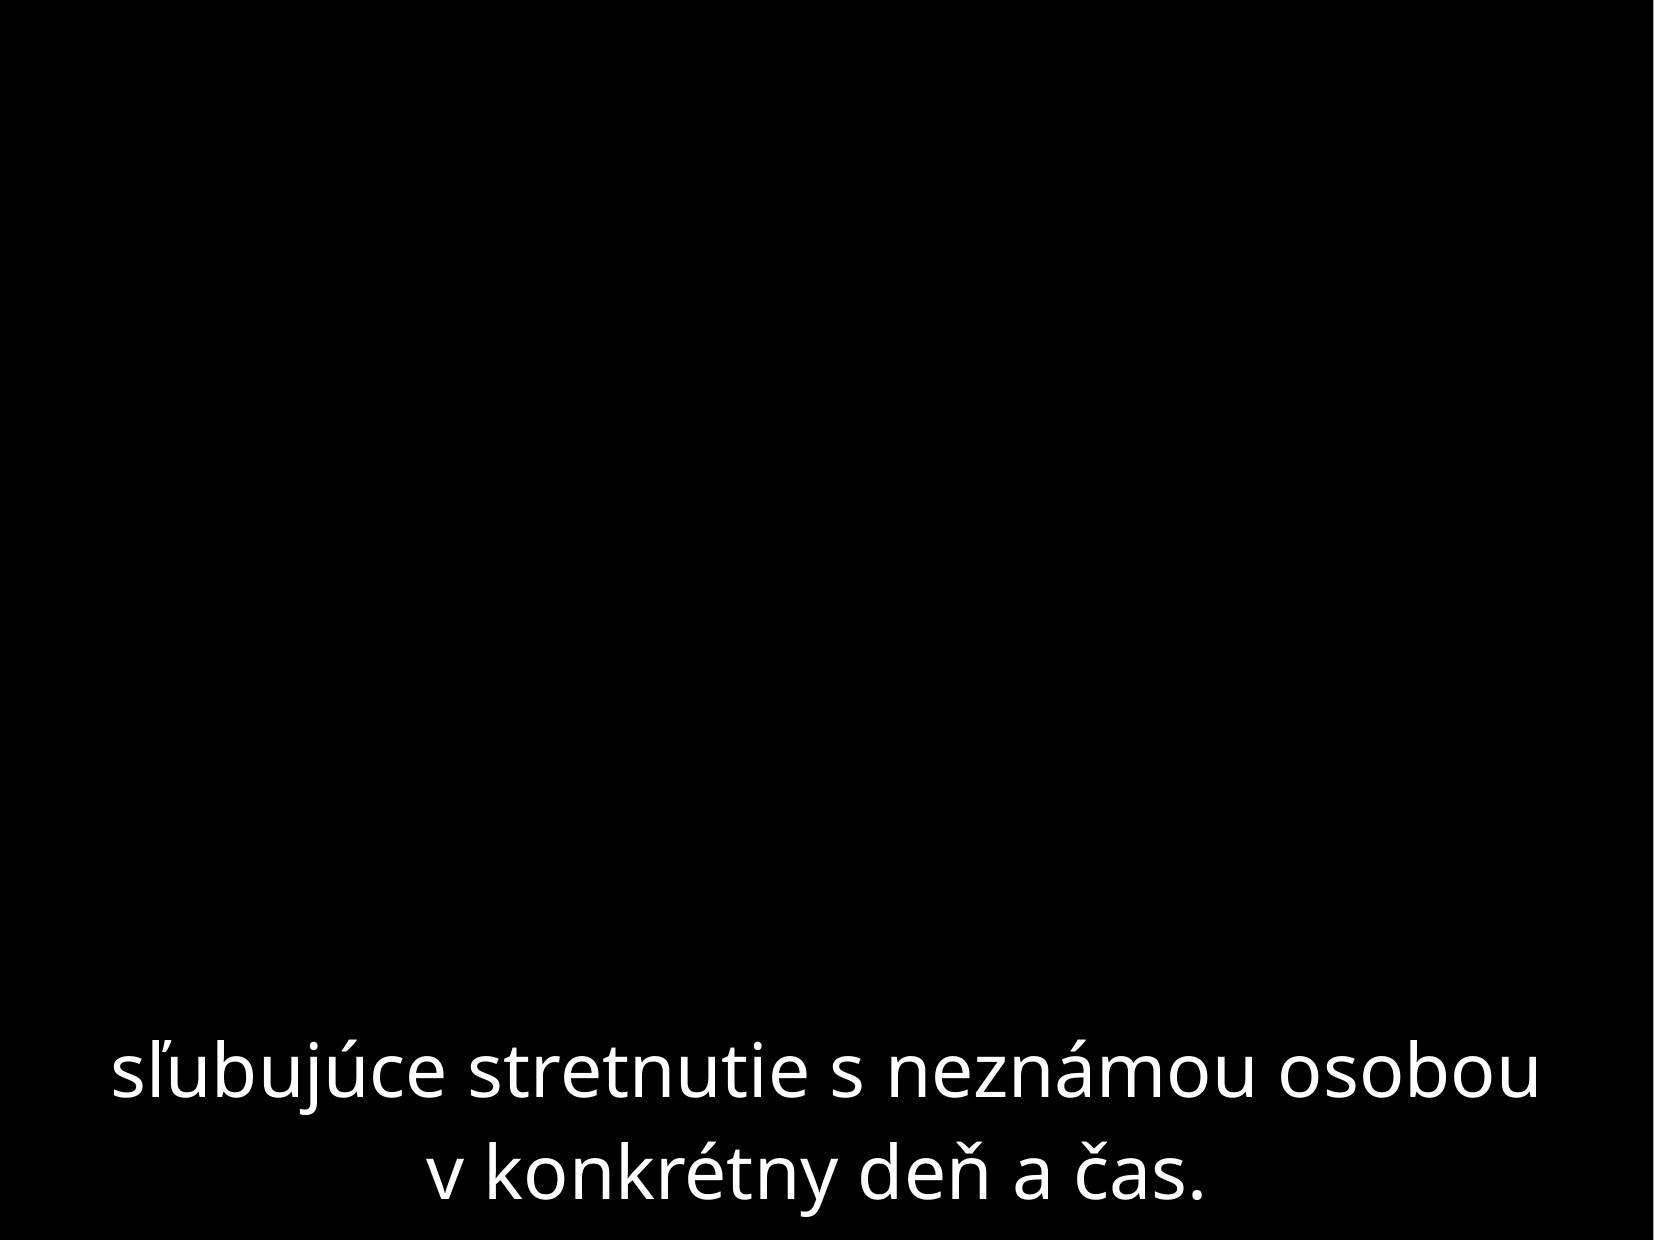

# sľubujúce stretnutie s neznámou osobou v konkrétny deň a čas.